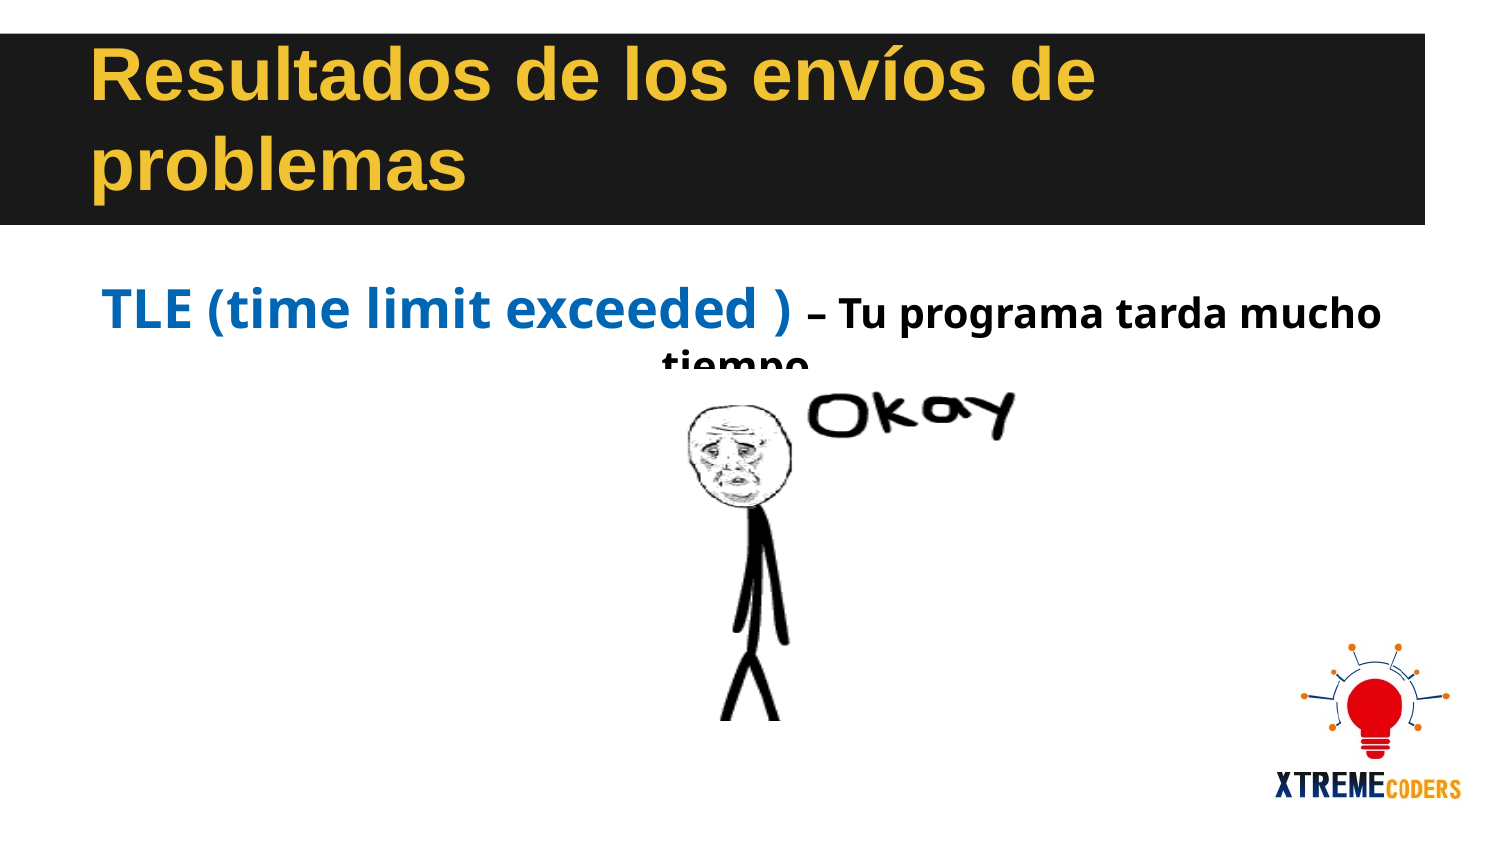

Resultados de los envíos de problemas
TLE (time limit exceeded ) – Tu programa tarda mucho tiempo.